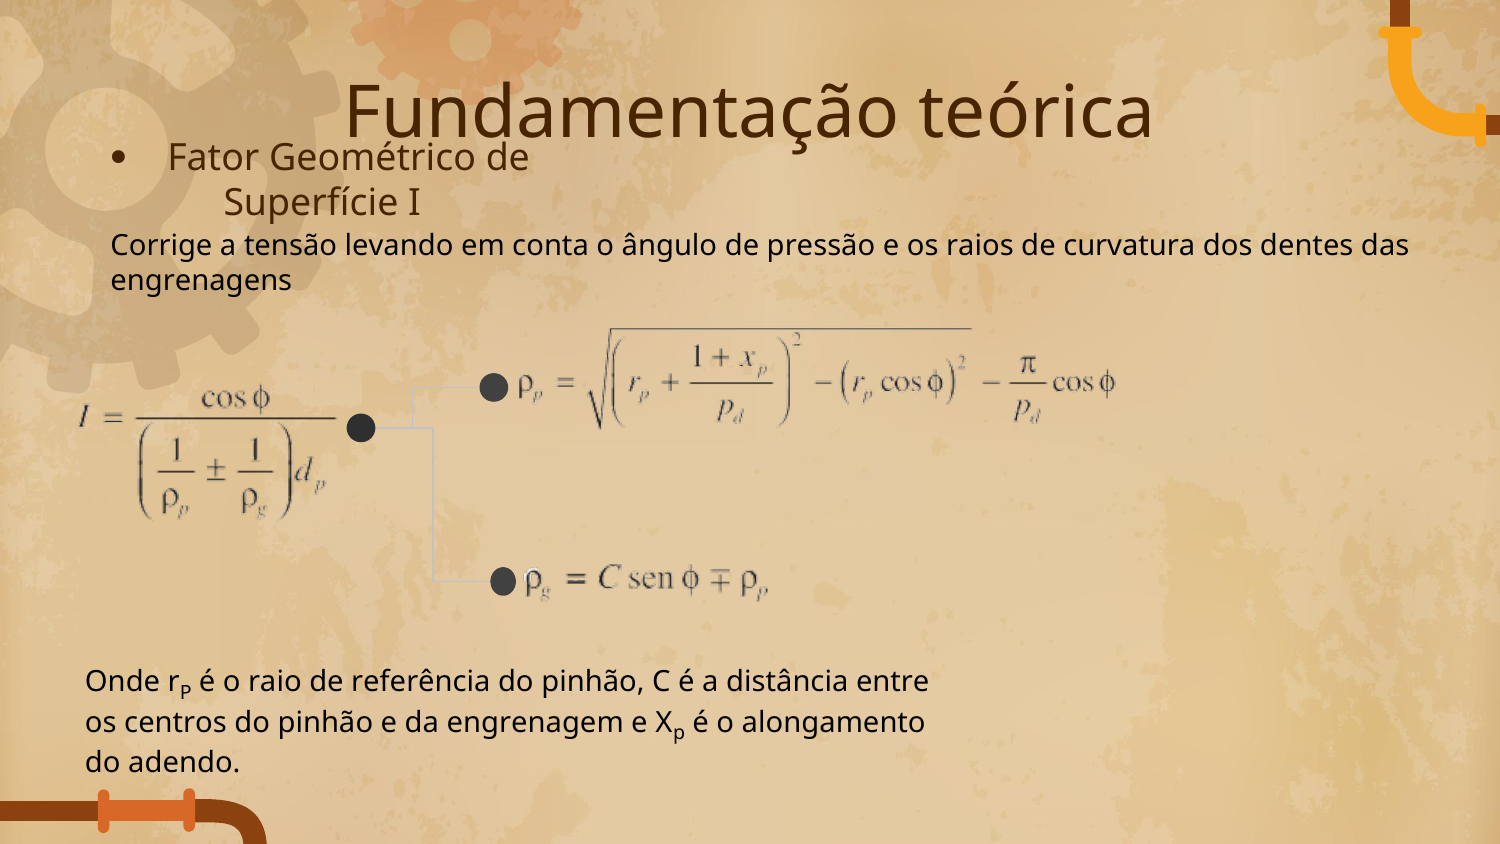

Fundamentação teórica
# Fator Geométrico de Superfície I
Corrige a tensão levando em conta o ângulo de pressão e os raios de curvatura dos dentes das engrenagens
Onde rP é o raio de referência do pinhão, C é a distância entre os centros do pinhão e da engrenagem e Xp é o alongamento do adendo.